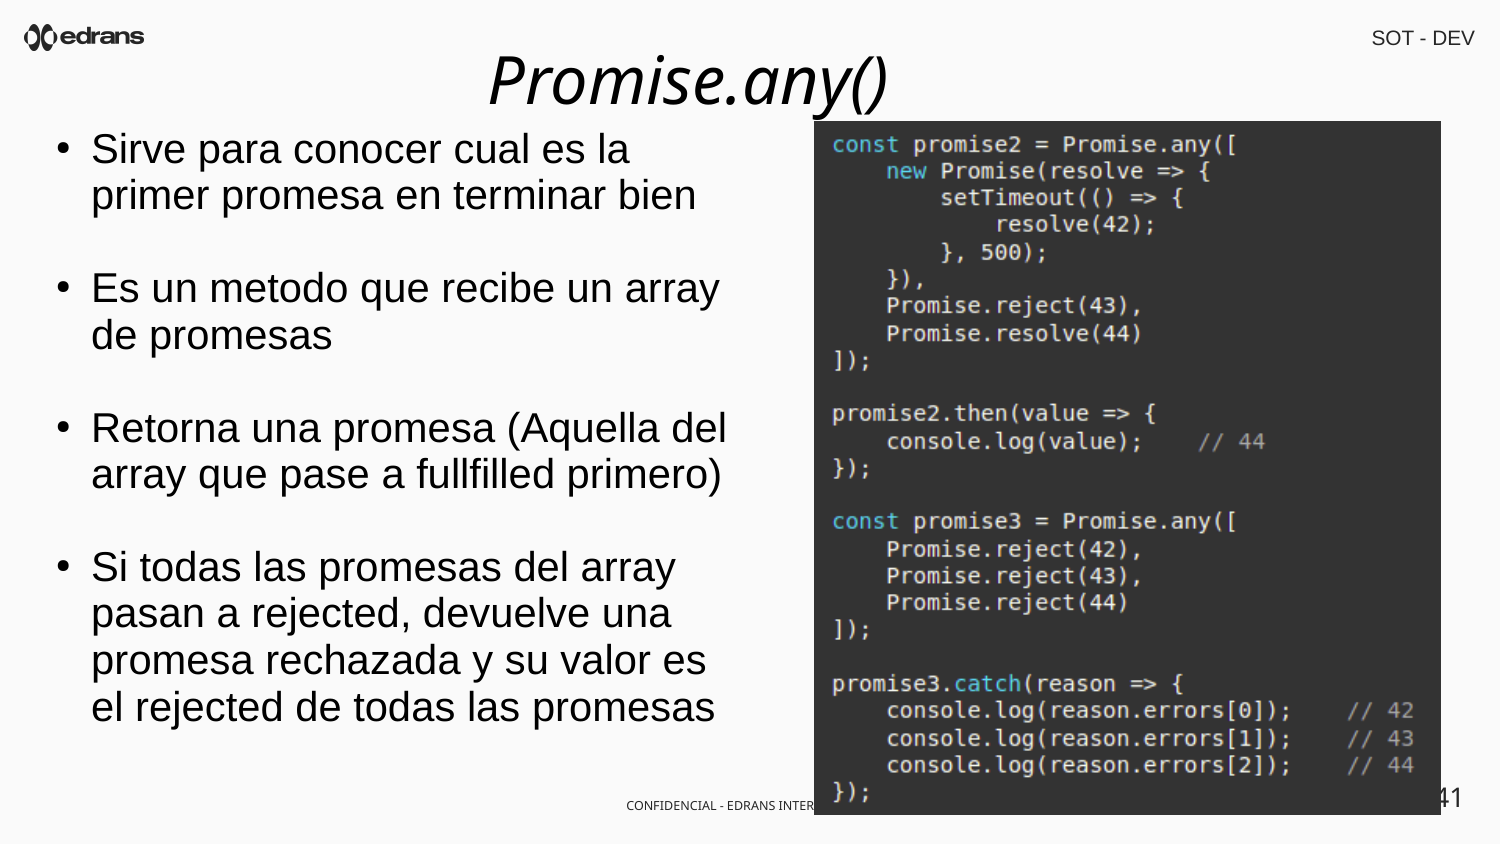

SOT - DEV
Promise.any()
Sirve para conocer cual es la primer promesa en terminar bien
Es un metodo que recibe un array de promesas
Retorna una promesa (Aquella del array que pase a fullfilled primero)
Si todas las promesas del array pasan a rejected, devuelve una promesa rechazada y su valor es el rejected de todas las promesas
CONFIDENCIAL - EDRANS INTERNAL ONLY